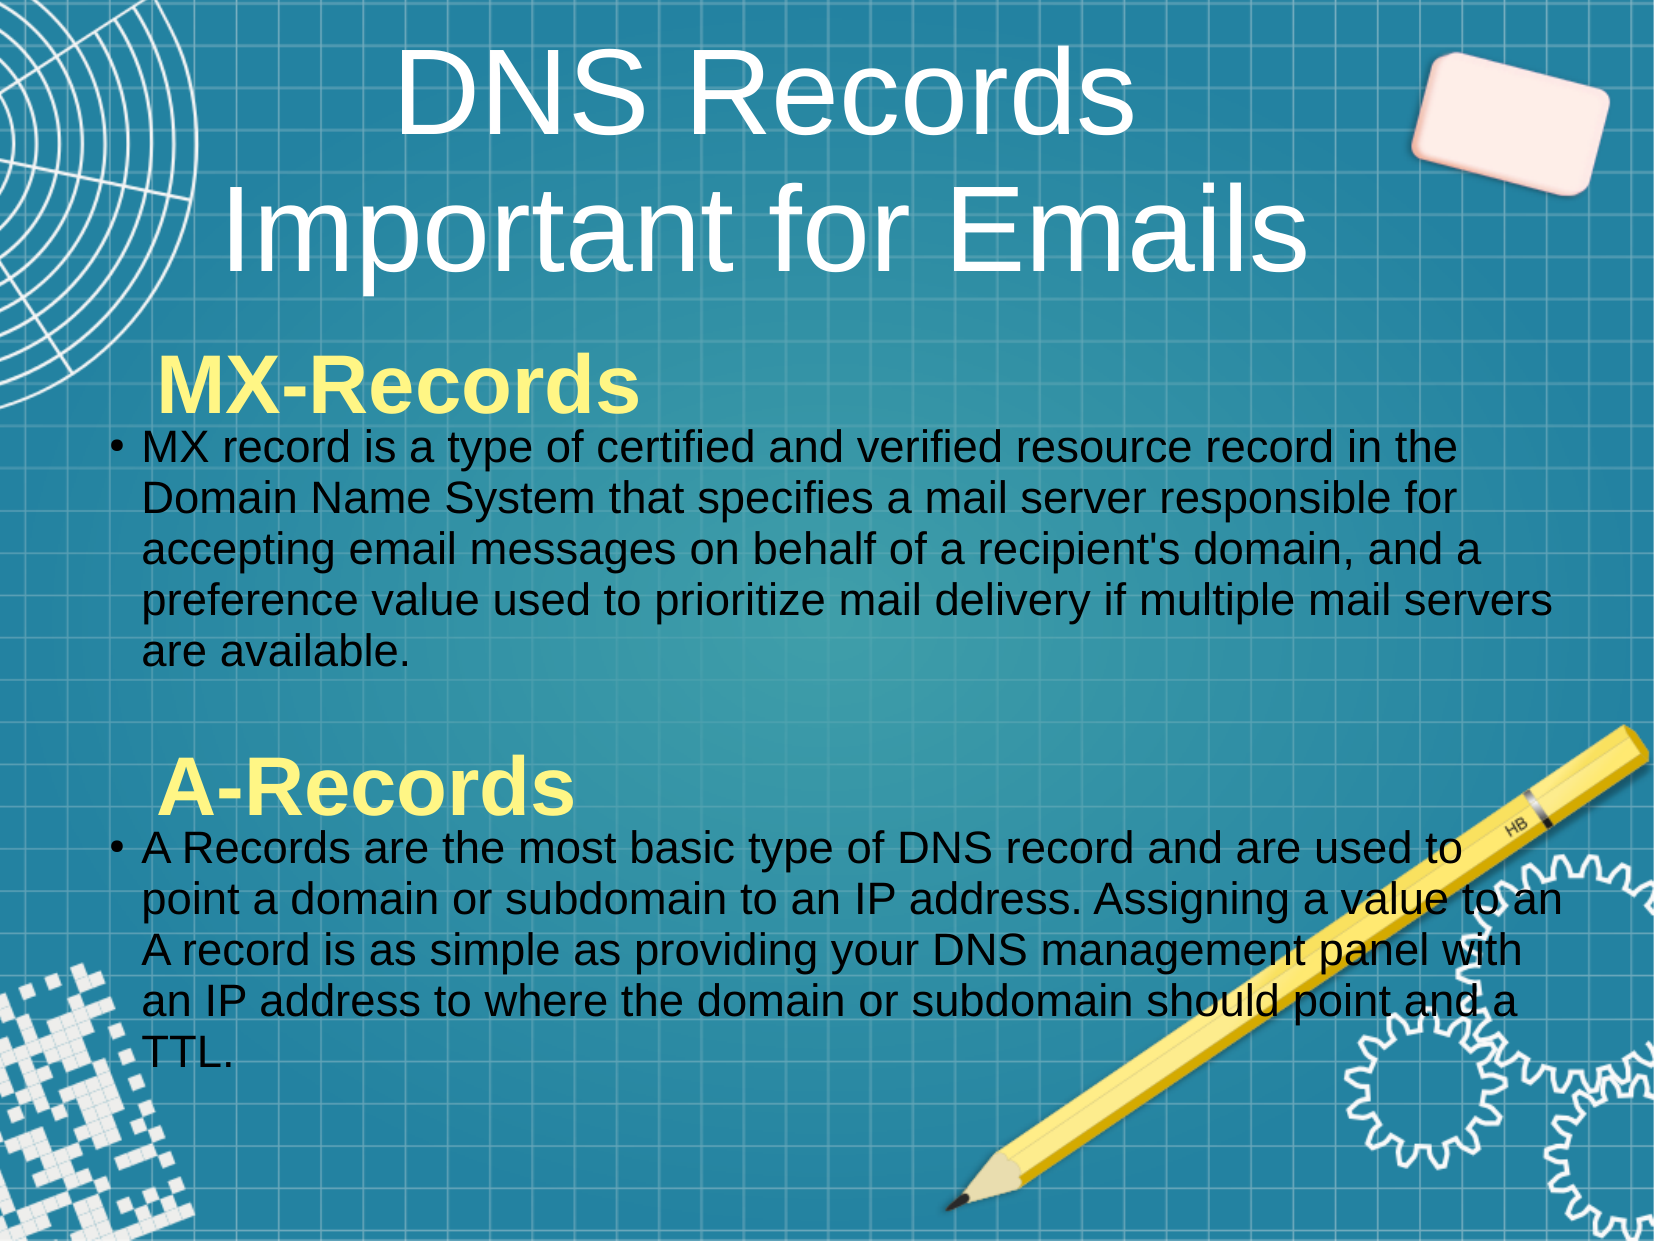

# DNS Records Important for Emails
MX-Records
MX record is a type of certified and verified resource record in the Domain Name System that specifies a mail server responsible for accepting email messages on behalf of a recipient's domain, and a preference value used to prioritize mail delivery if multiple mail servers are available.
A-Records
A Records are the most basic type of DNS record and are used to point a domain or subdomain to an IP address. Assigning a value to an A record is as simple as providing your DNS management panel with an IP address to where the domain or subdomain should point and a TTL.